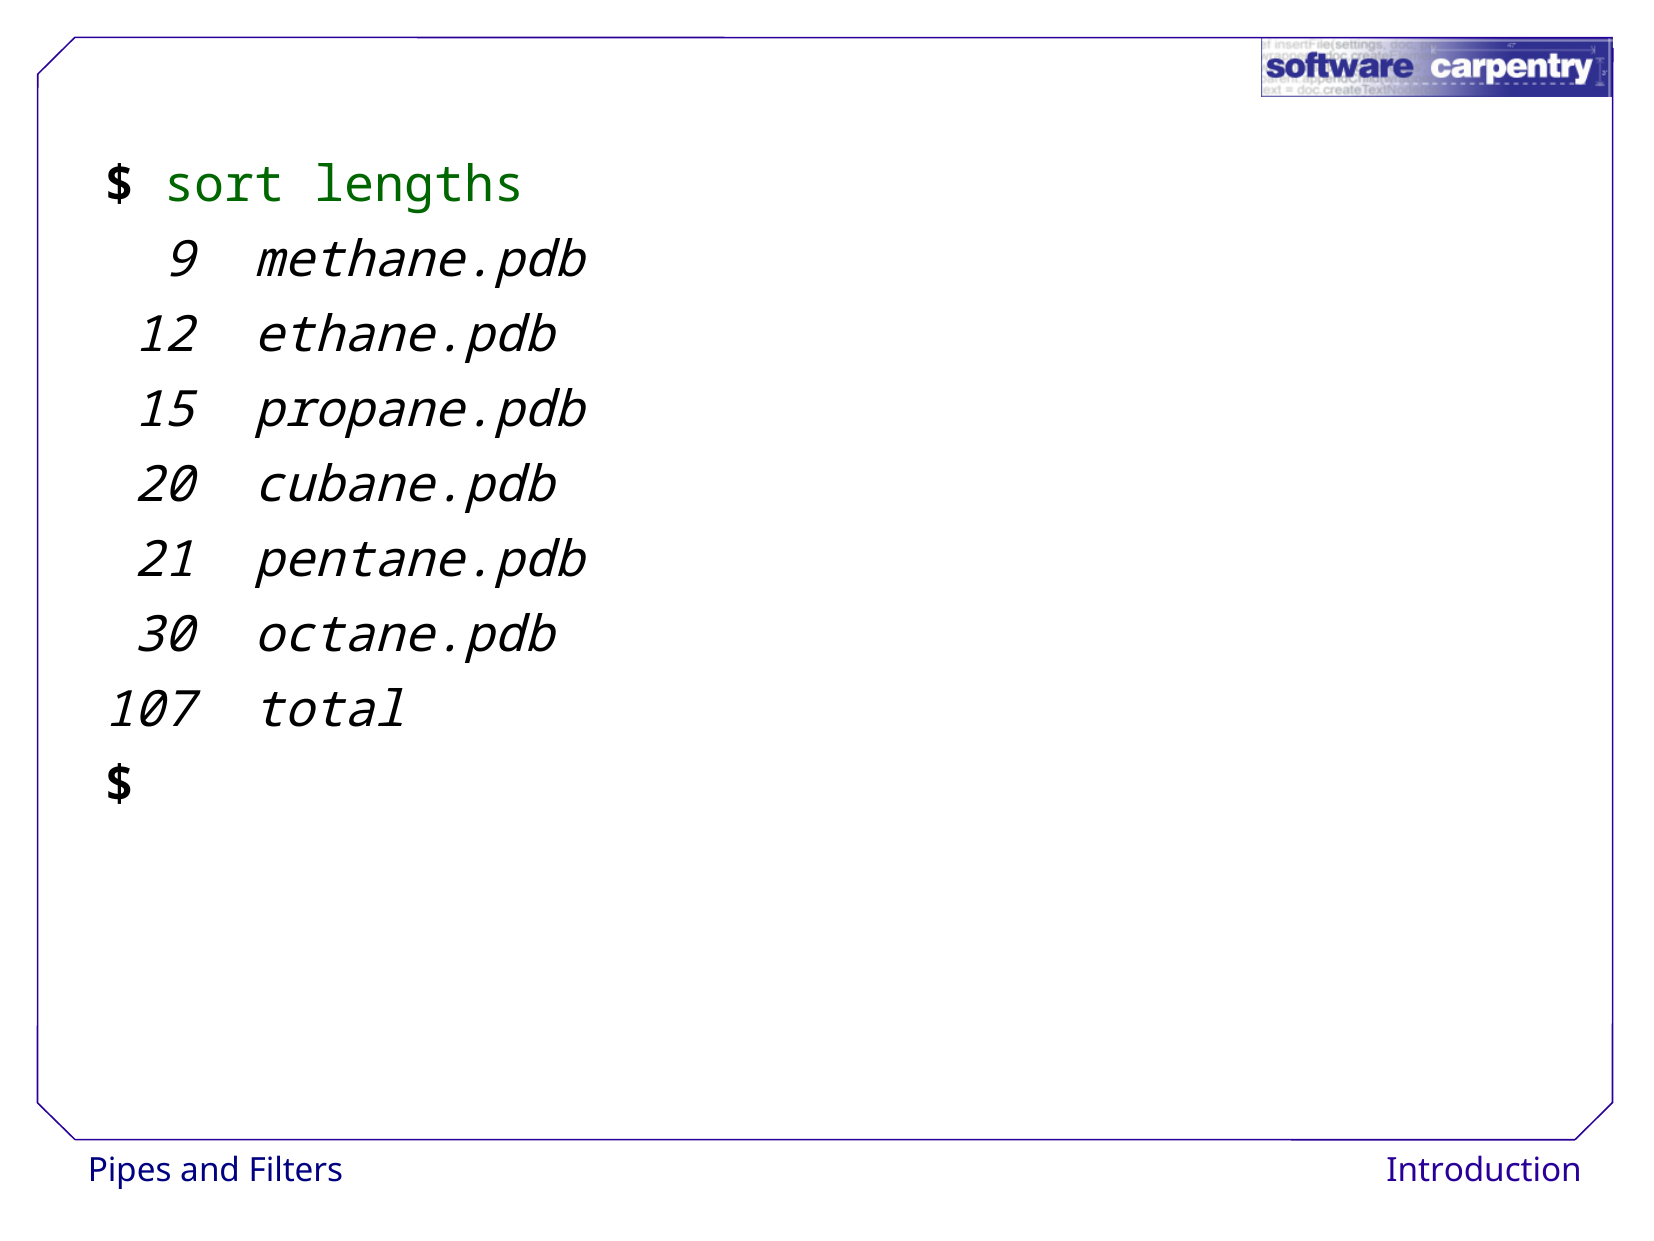

$ sort lengths
 9 methane.pdb
 12 ethane.pdb
 15 propane.pdb
 20 cubane.pdb
 21 pentane.pdb
 30 octane.pdb
107 total
$